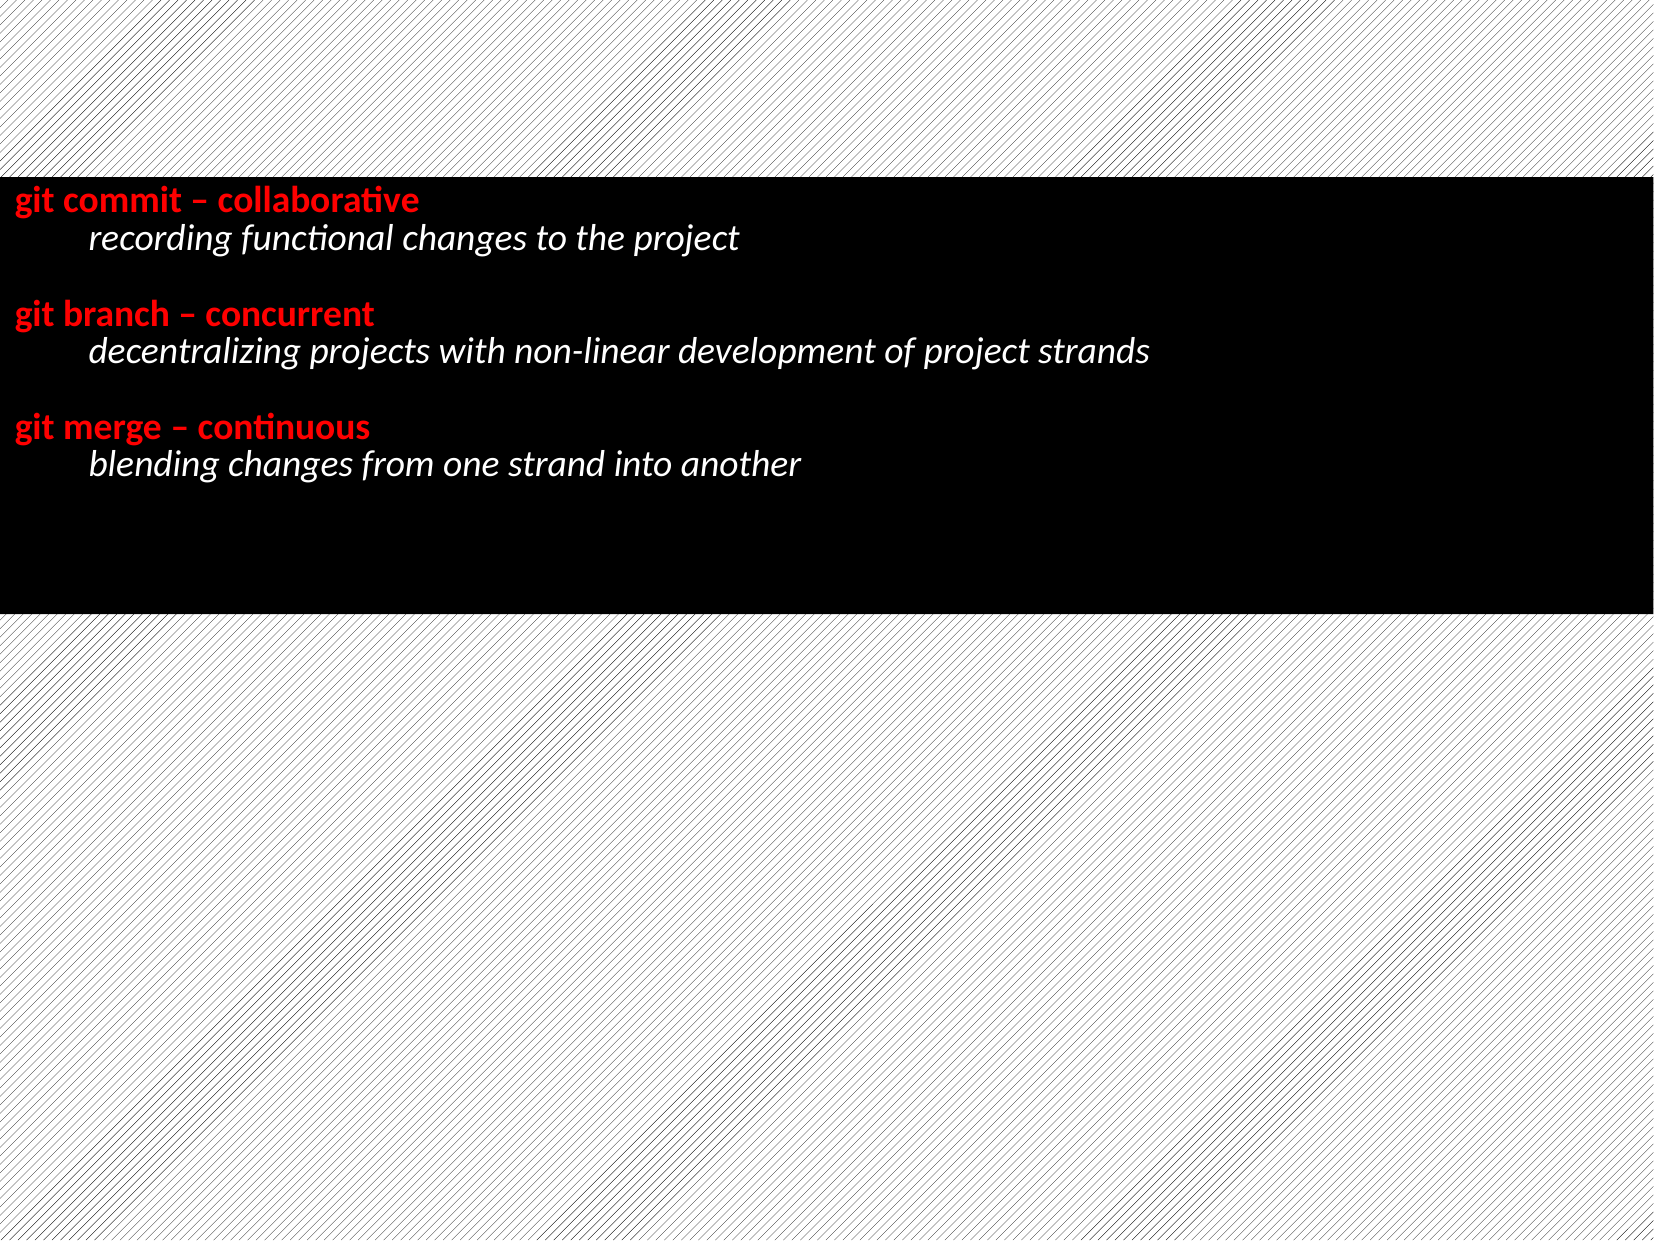

git commit – collaborative
	recording functional changes to the project
git branch – concurrent
	decentralizing projects with non-linear development of project strands
git merge – continuous
	blending changes from one strand into another